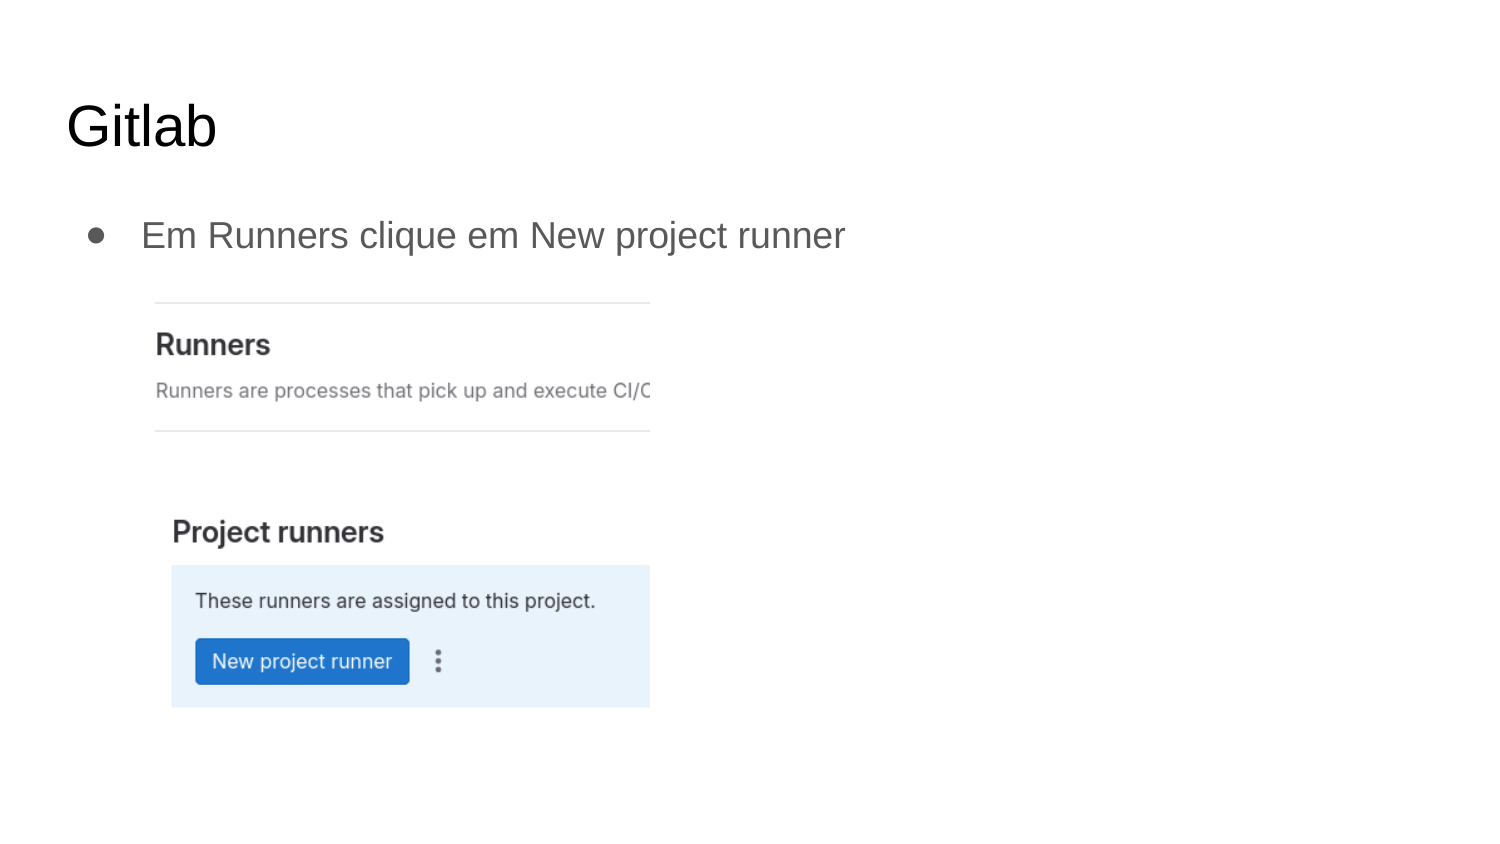

# Gitlab
Em Runners clique em New project runner